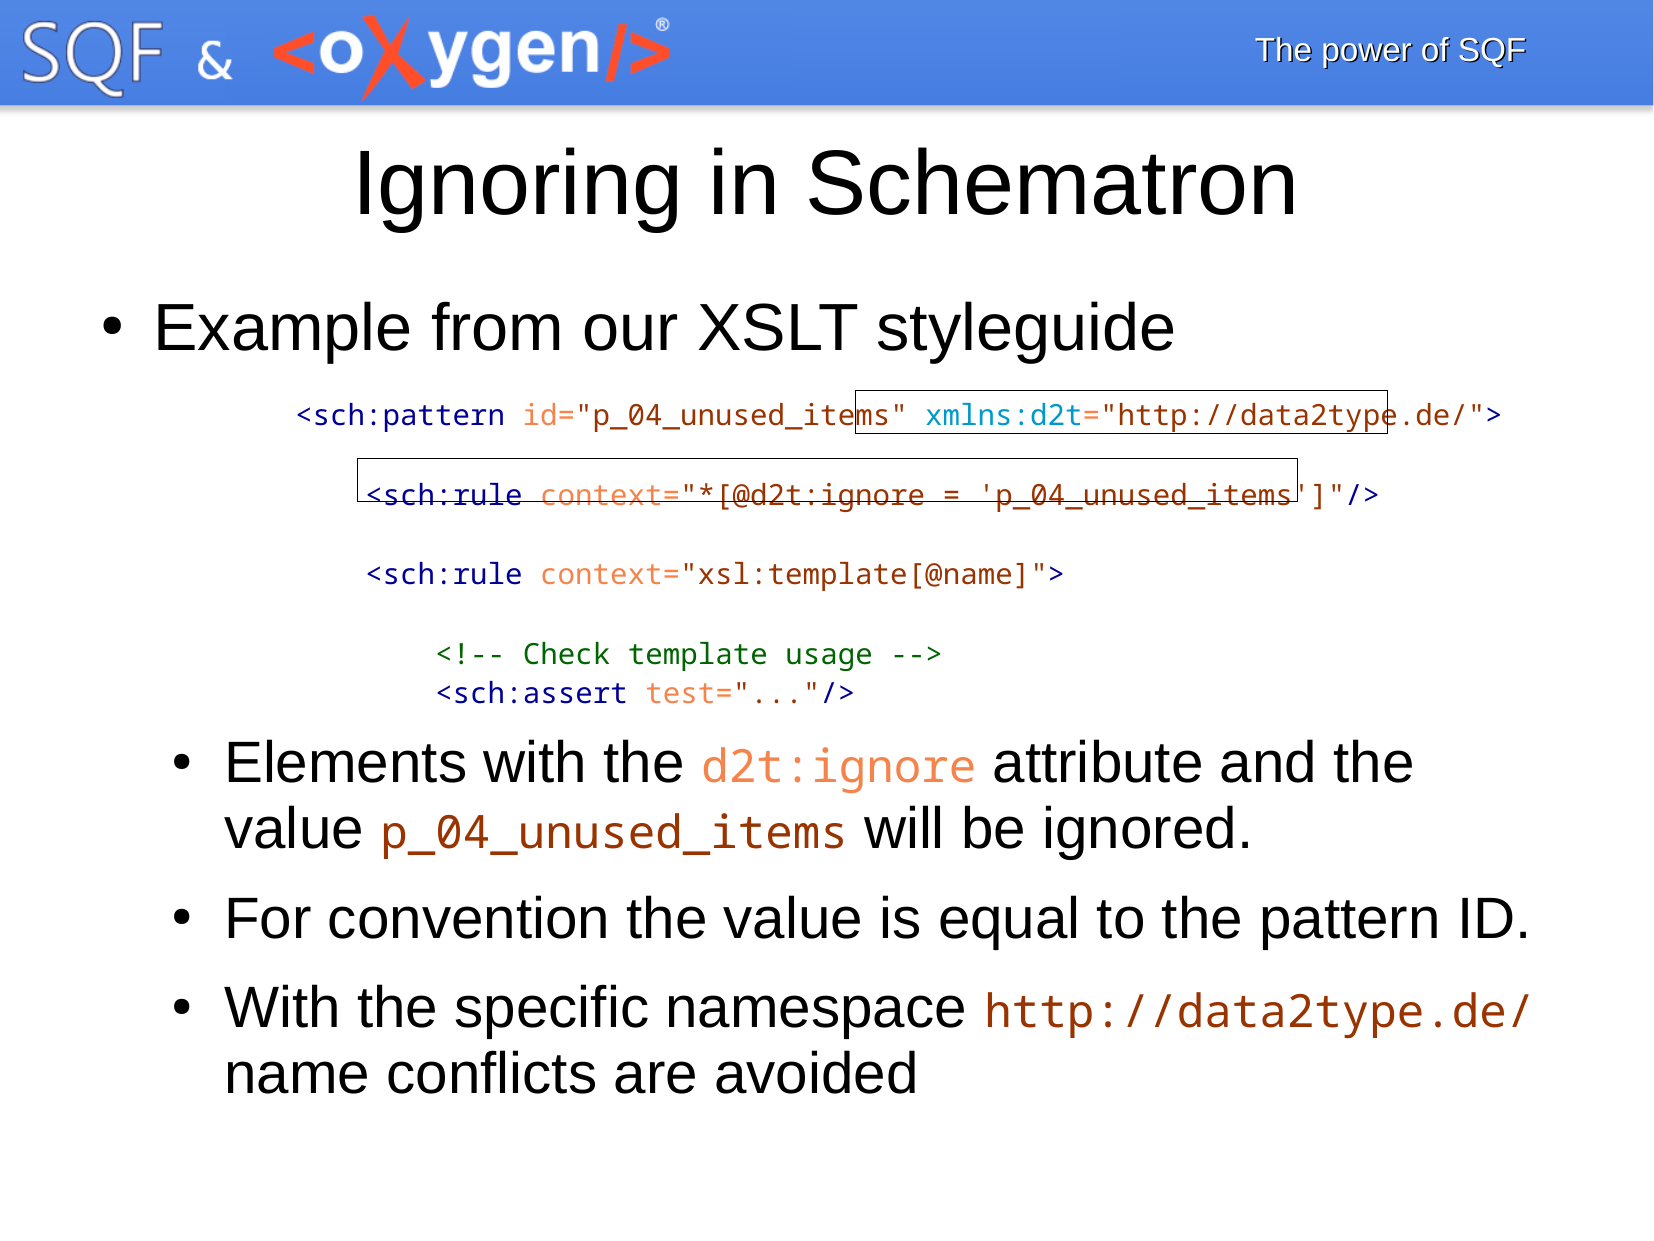

# Ignoring in Schematron
Example from our XSLT styleguide
<sch:pattern id="p_04_unused_items" xmlns:d2t="http://data2type.de/">
 <sch:rule context="*[@d2t:ignore = 'p_04_unused_items']"/>
 <sch:rule context="xsl:template[@name]">
 <!-- Check template usage -->
 <sch:assert test="..."/>
Elements with the d2t:ignore attribute and the value p_04_unused_items will be ignored.
For convention the value is equal to the pattern ID.
With the specific namespace http://data2type.de/ name conflicts are avoided